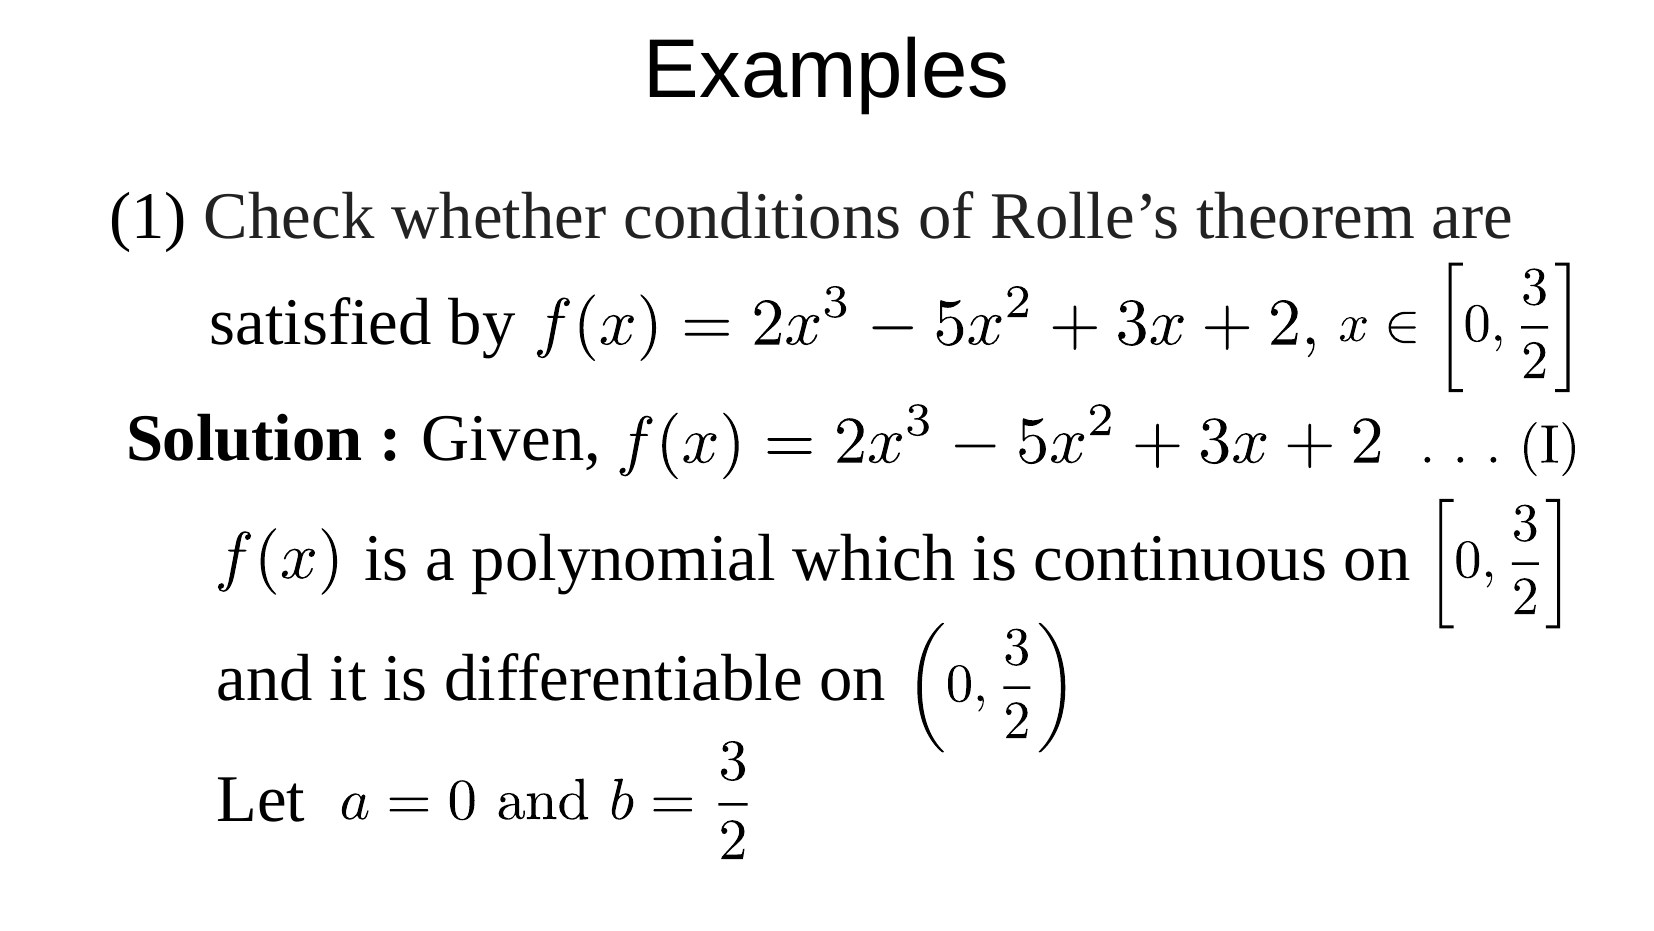

# Examples
	(1) Check whether conditions of Rolle’s theorem are
	 satisfied by
	 Solution :	 Given,
	 	 		 is a polynomial which is continuous on
		 and it is differentiable on
		 Let